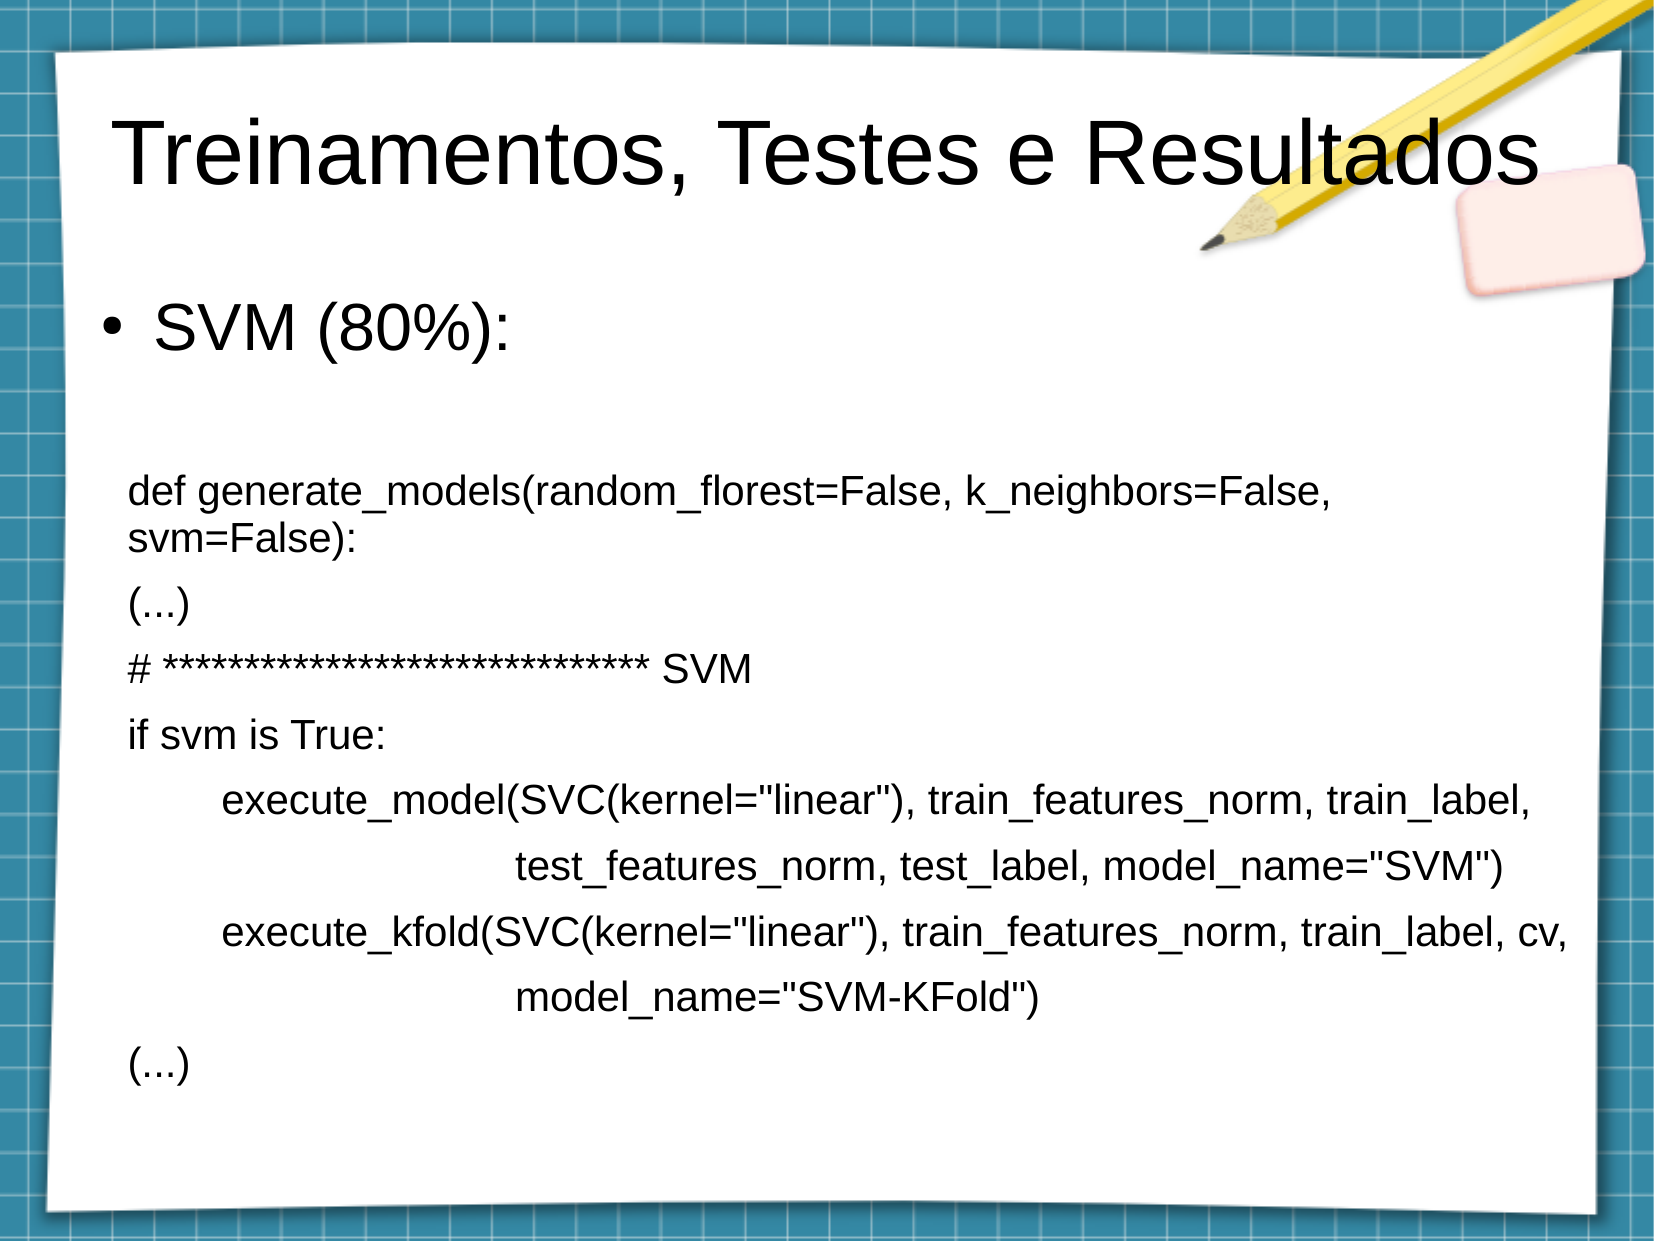

# Treinamentos, Testes e Resultados
SVM (80%):
def generate_models(random_florest=False, k_neighbors=False, svm=False):
(...)
# ****************************** SVM
if svm is True:
 execute_model(SVC(kernel="linear"), train_features_norm, train_label,
 test_features_norm, test_label, model_name="SVM")
 execute_kfold(SVC(kernel="linear"), train_features_norm, train_label, cv,
 model_name="SVM-KFold")
(...)